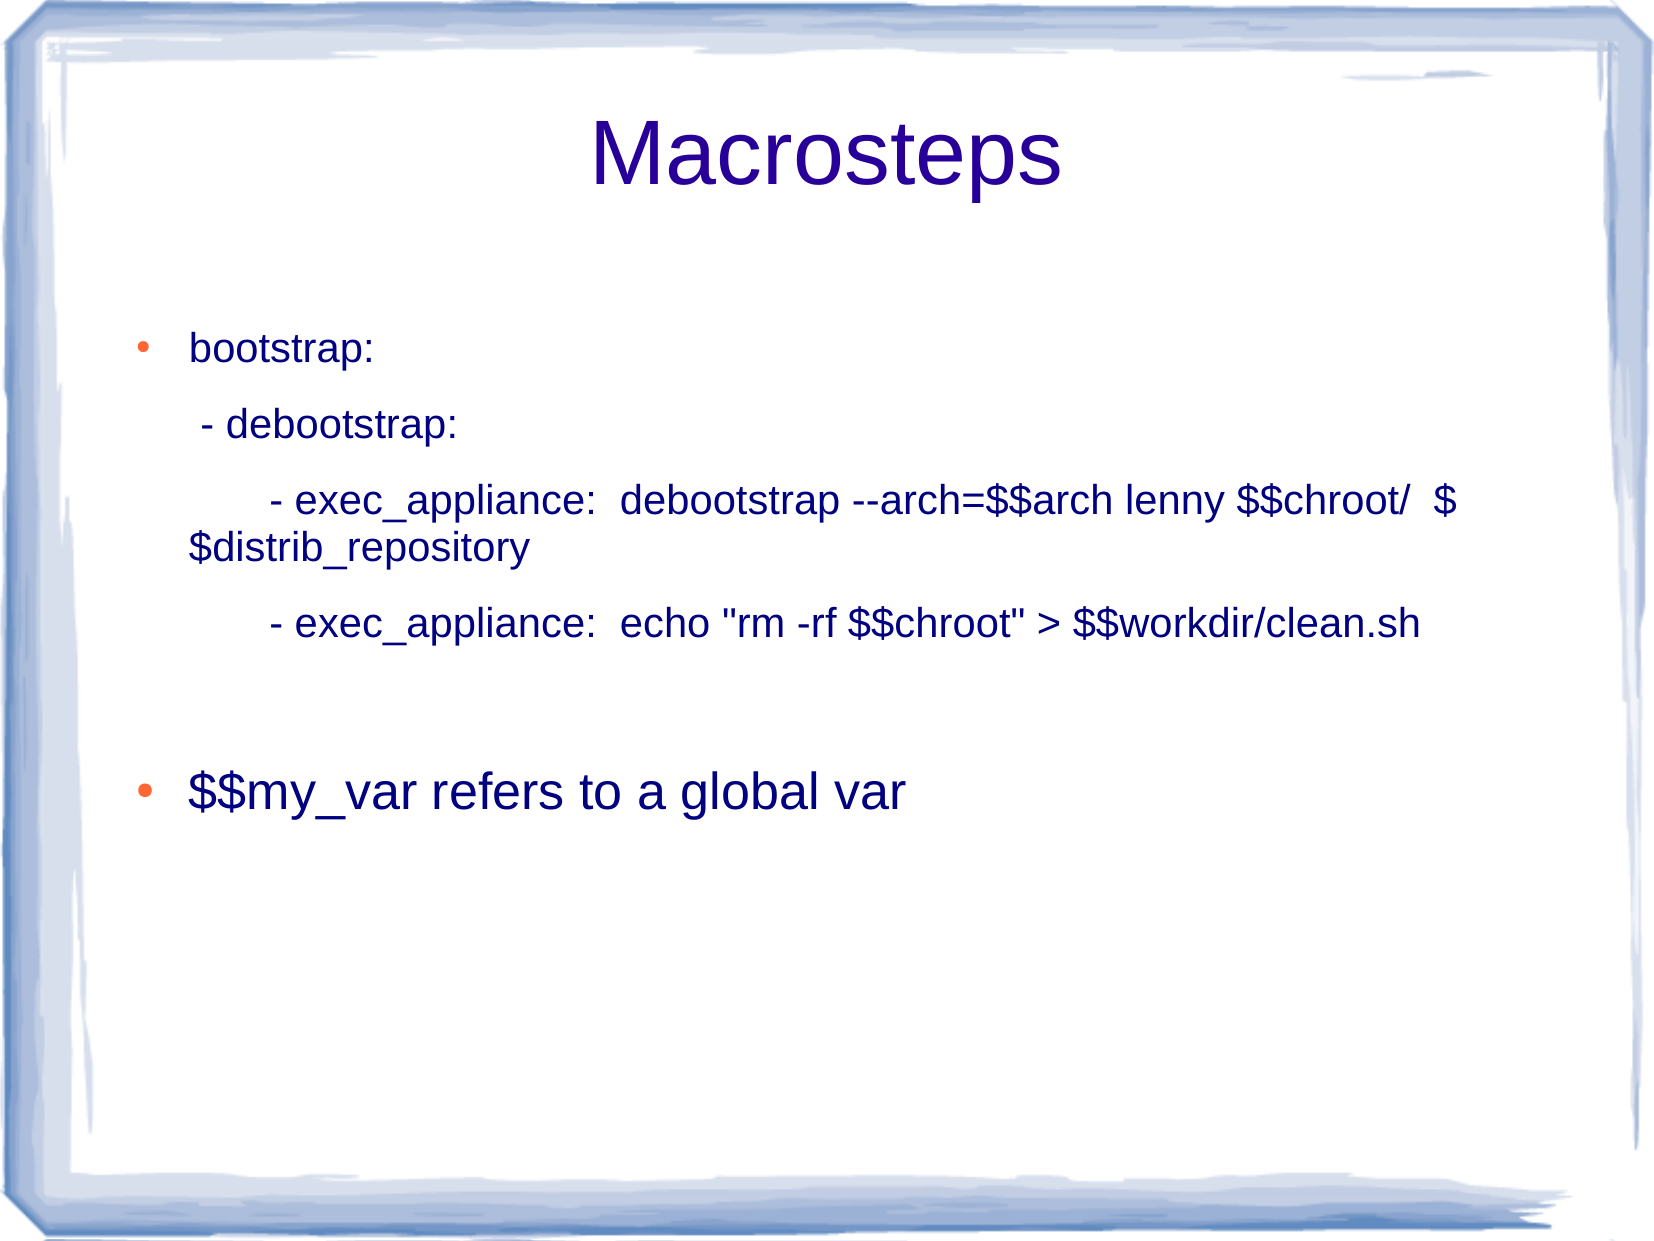

# Macrosteps
bootstrap:
 - debootstrap:
 - exec_appliance: debootstrap --arch=$$arch lenny $$chroot/ $$distrib_repository
 - exec_appliance: echo "rm -rf $$chroot" > $$workdir/clean.sh
$$my_var refers to a global var